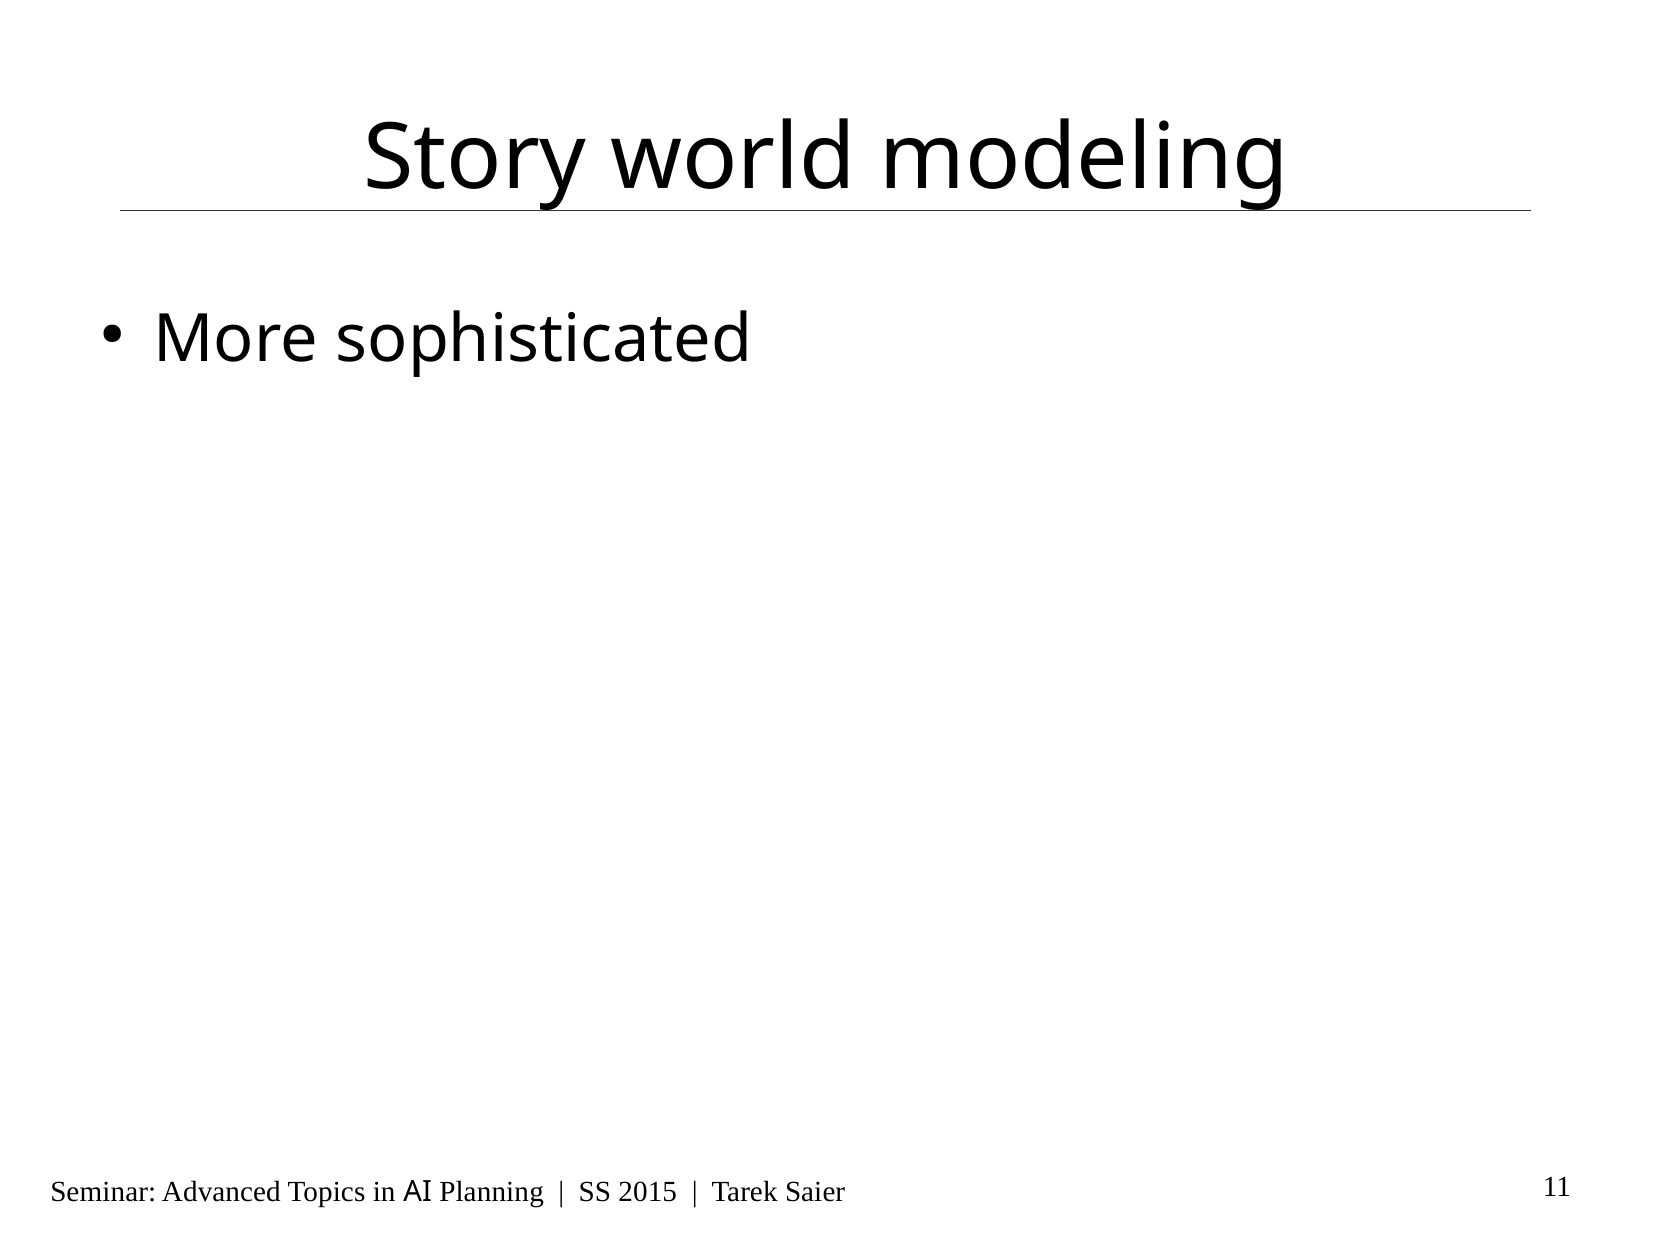

# Story world modeling
More sophisticated
11